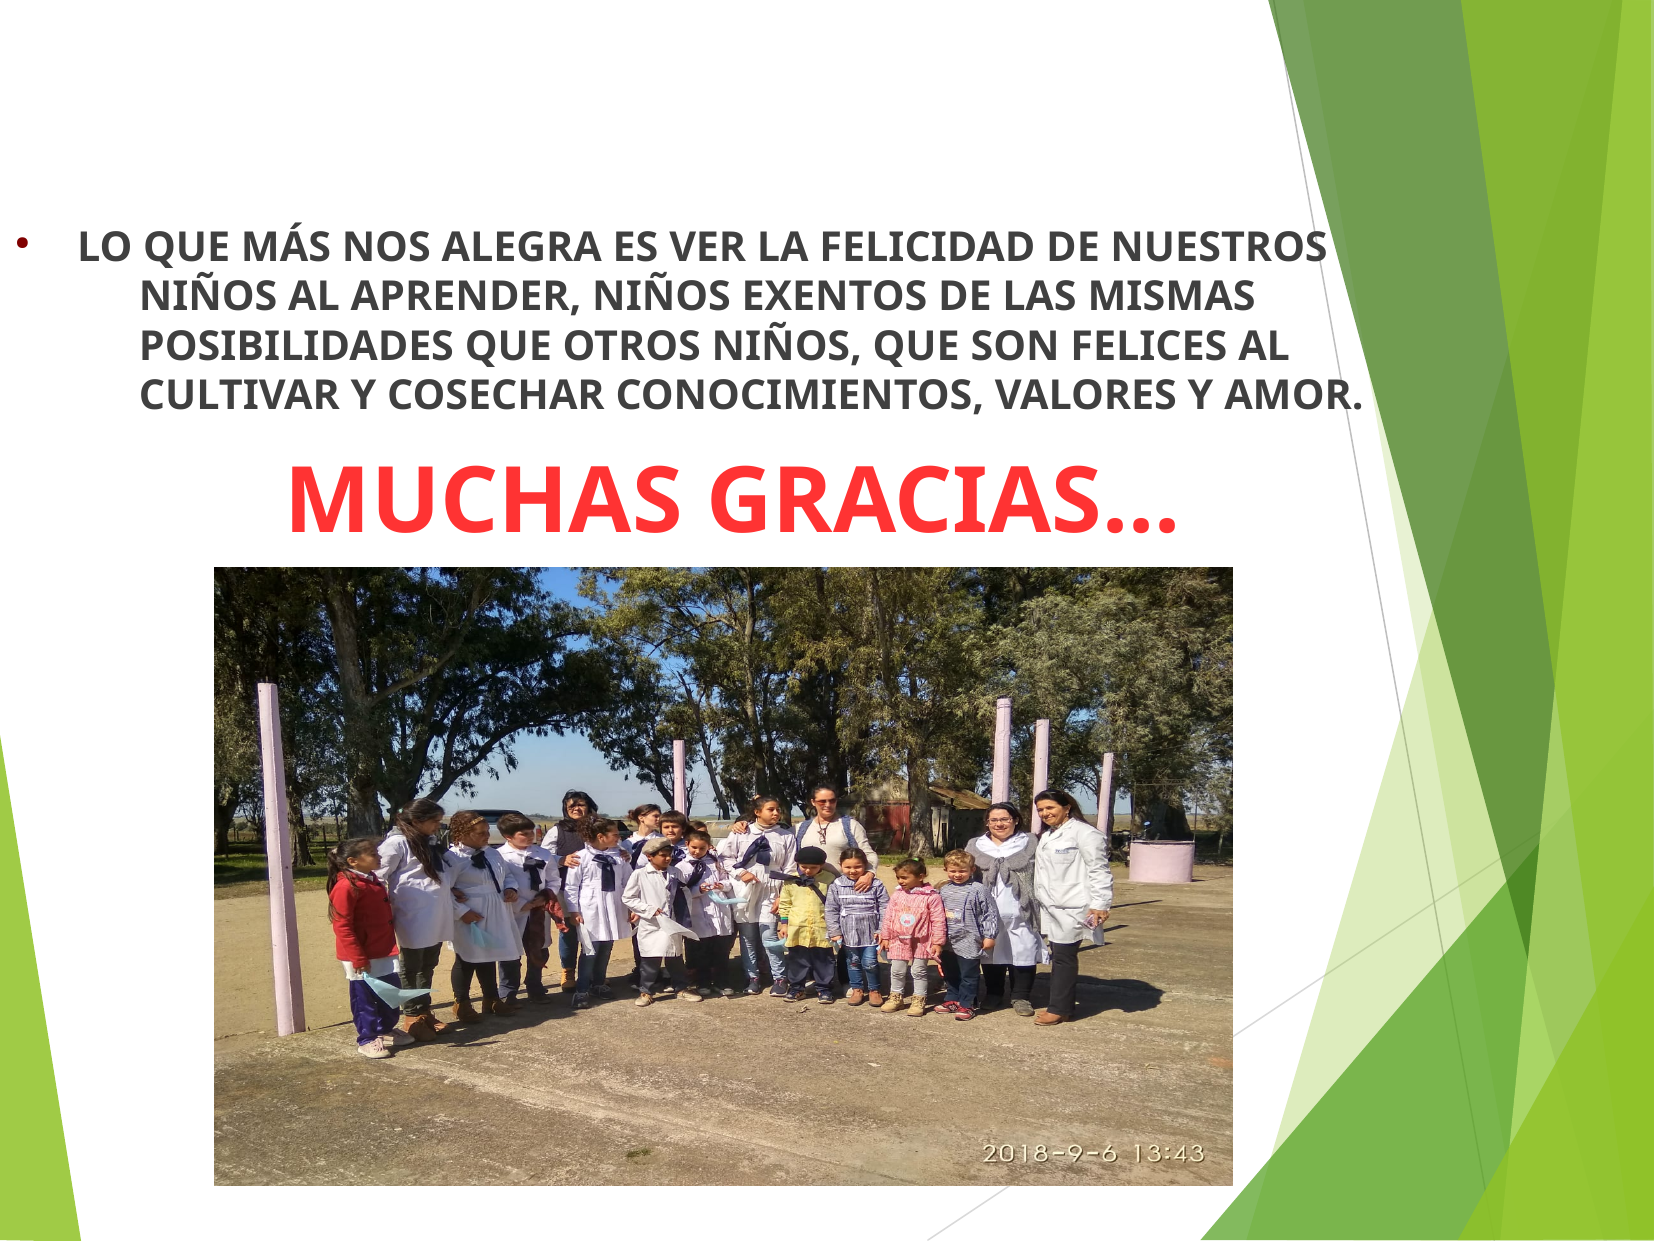

# LO QUE MÁS NOS ALEGRA ES VER LA FELICIDAD DE NUESTROS NIÑOS AL APRENDER, NIÑOS EXENTOS DE LAS MISMAS POSIBILIDADES QUE OTROS NIÑOS, QUE SON FELICES AL CULTIVAR Y COSECHAR CONOCIMIENTOS, VALORES Y AMOR.
MUCHAS GRACIAS...